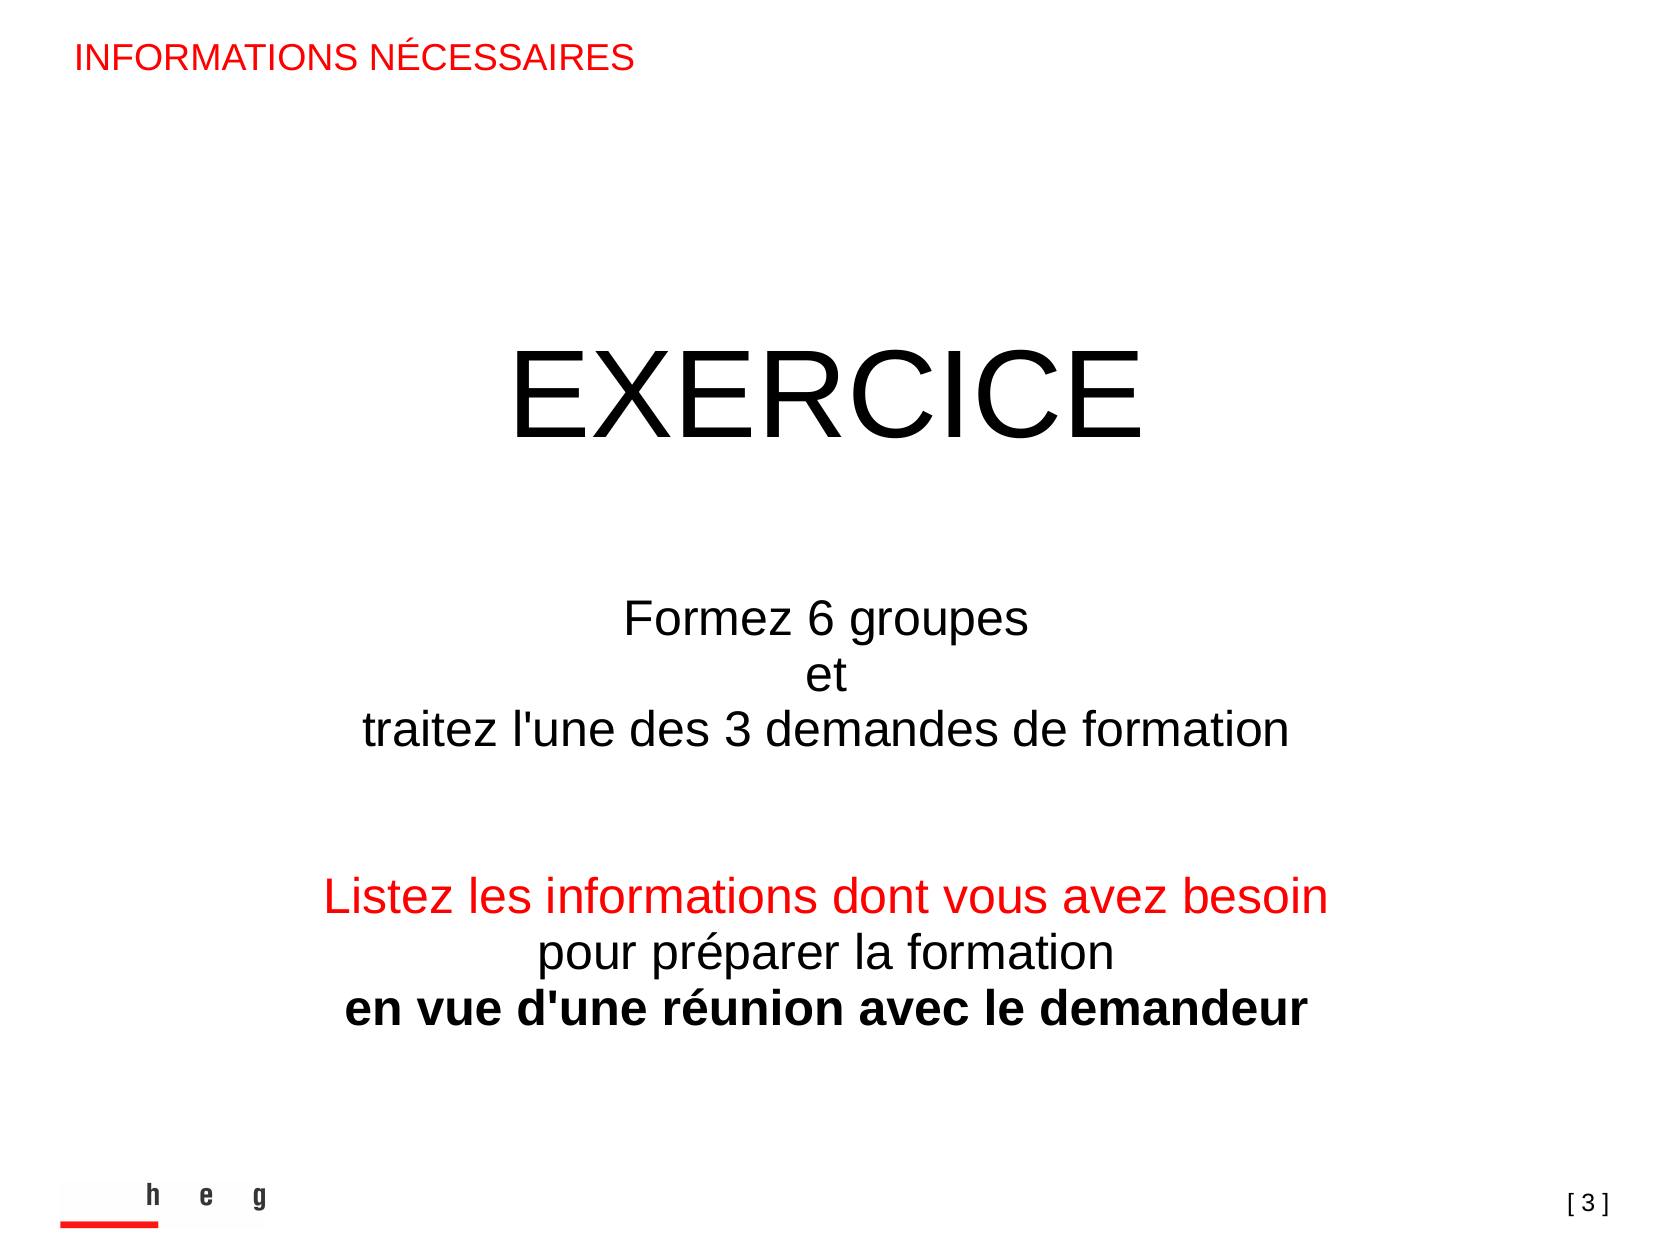

INFORMATIONS NÉCESSAIRES
EXERCICE
Formez 6 groupes
et
traitez l'une des 3 demandes de formation
Listez les informations dont vous avez besoin
pour préparer la formation
en vue d'une réunion avec le demandeur